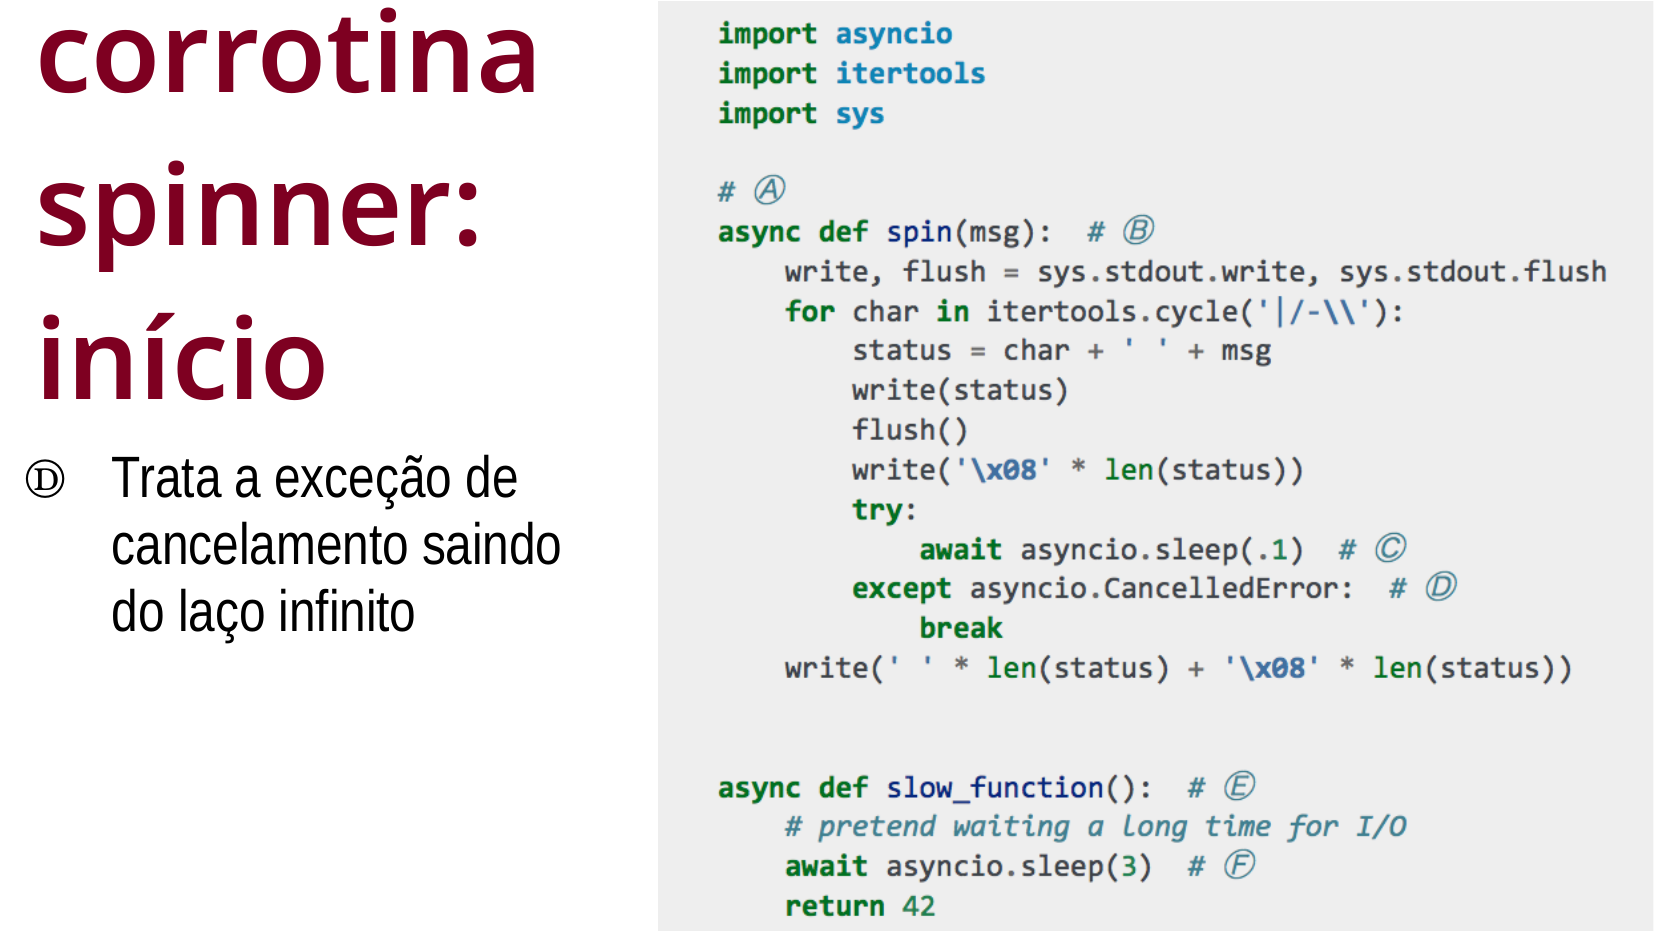

# corrotina spinner: início
Ⓓ	Trata a exceção de cancelamento saindo do laço infinito